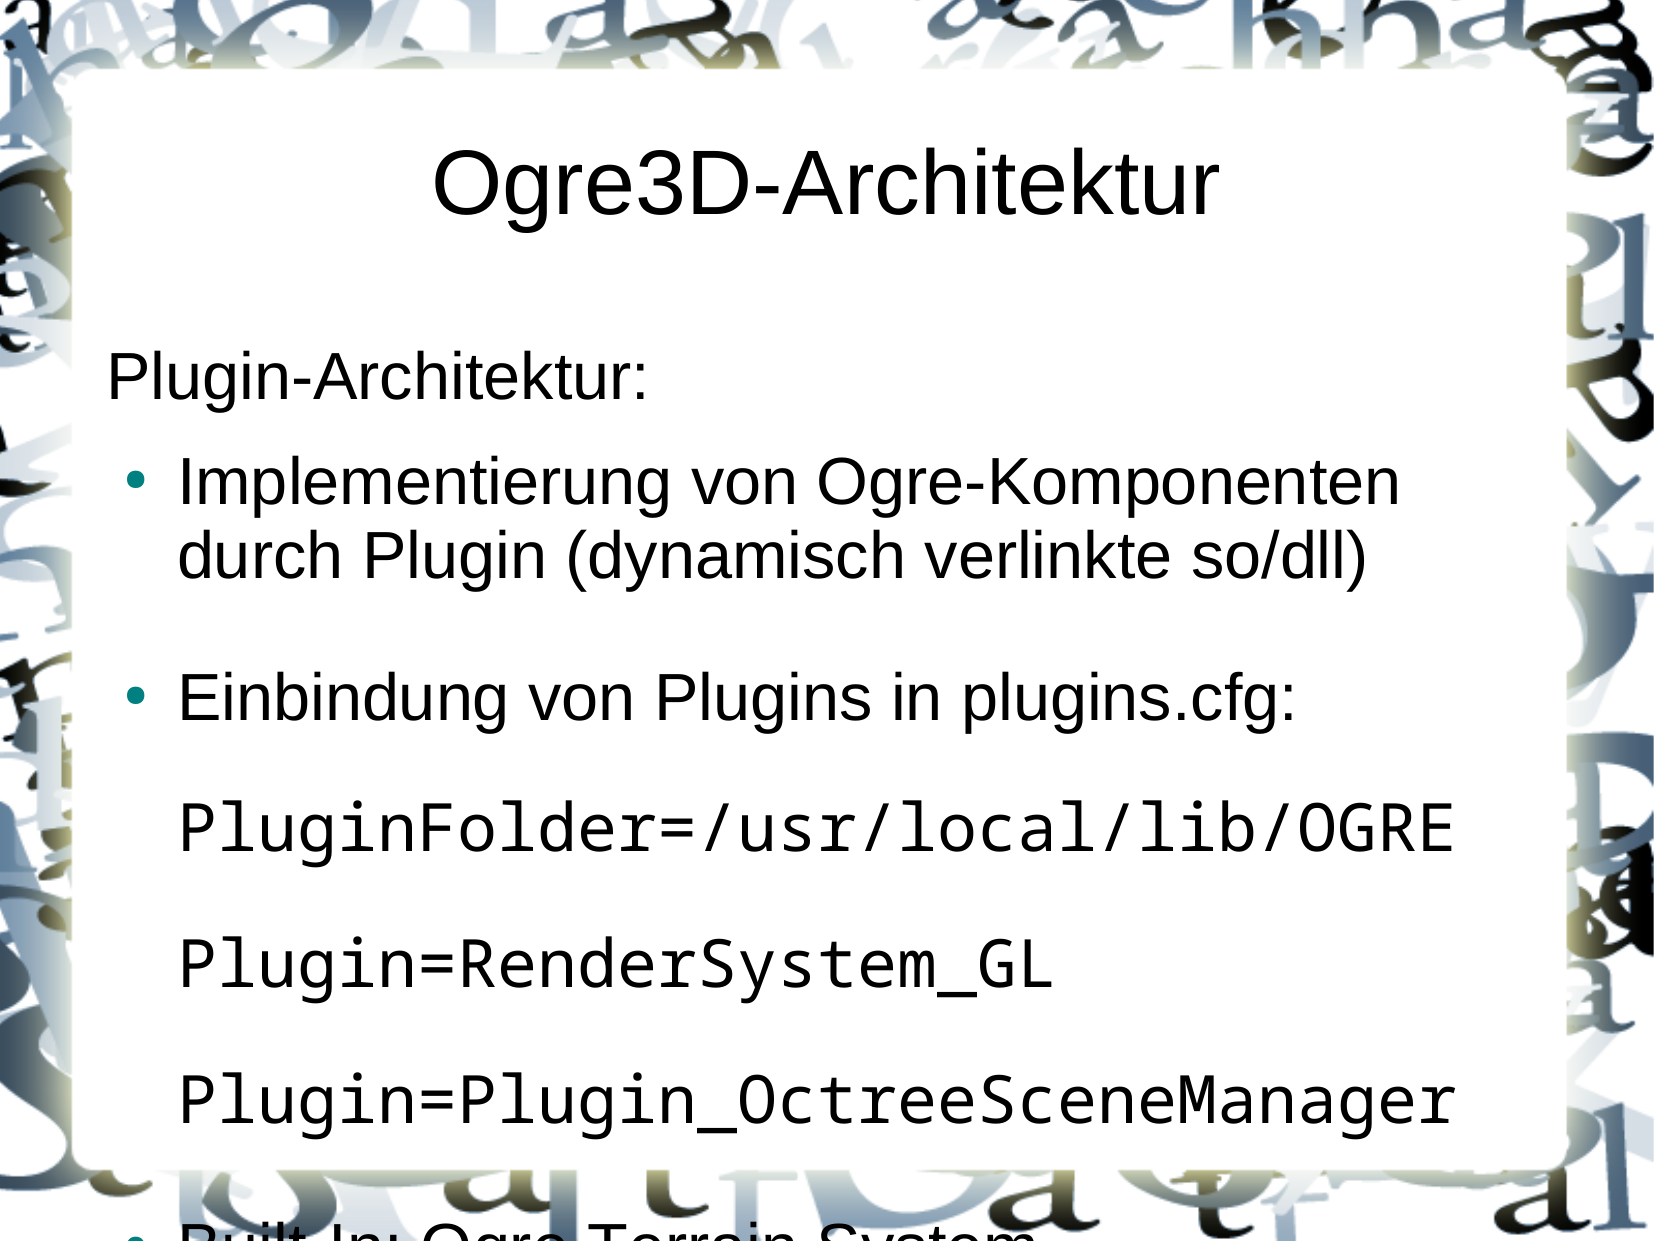

# Ogre3D-Architektur
Plugin-Architektur:
Implementierung von Ogre-Komponenten durch Plugin (dynamisch verlinkte so/dll)
Einbindung von Plugins in plugins.cfg:
PluginFolder=/usr/local/lib/OGRE
Plugin=RenderSystem_GL
Plugin=Plugin_OctreeSceneManager
Built-In: Ogre Terrain System